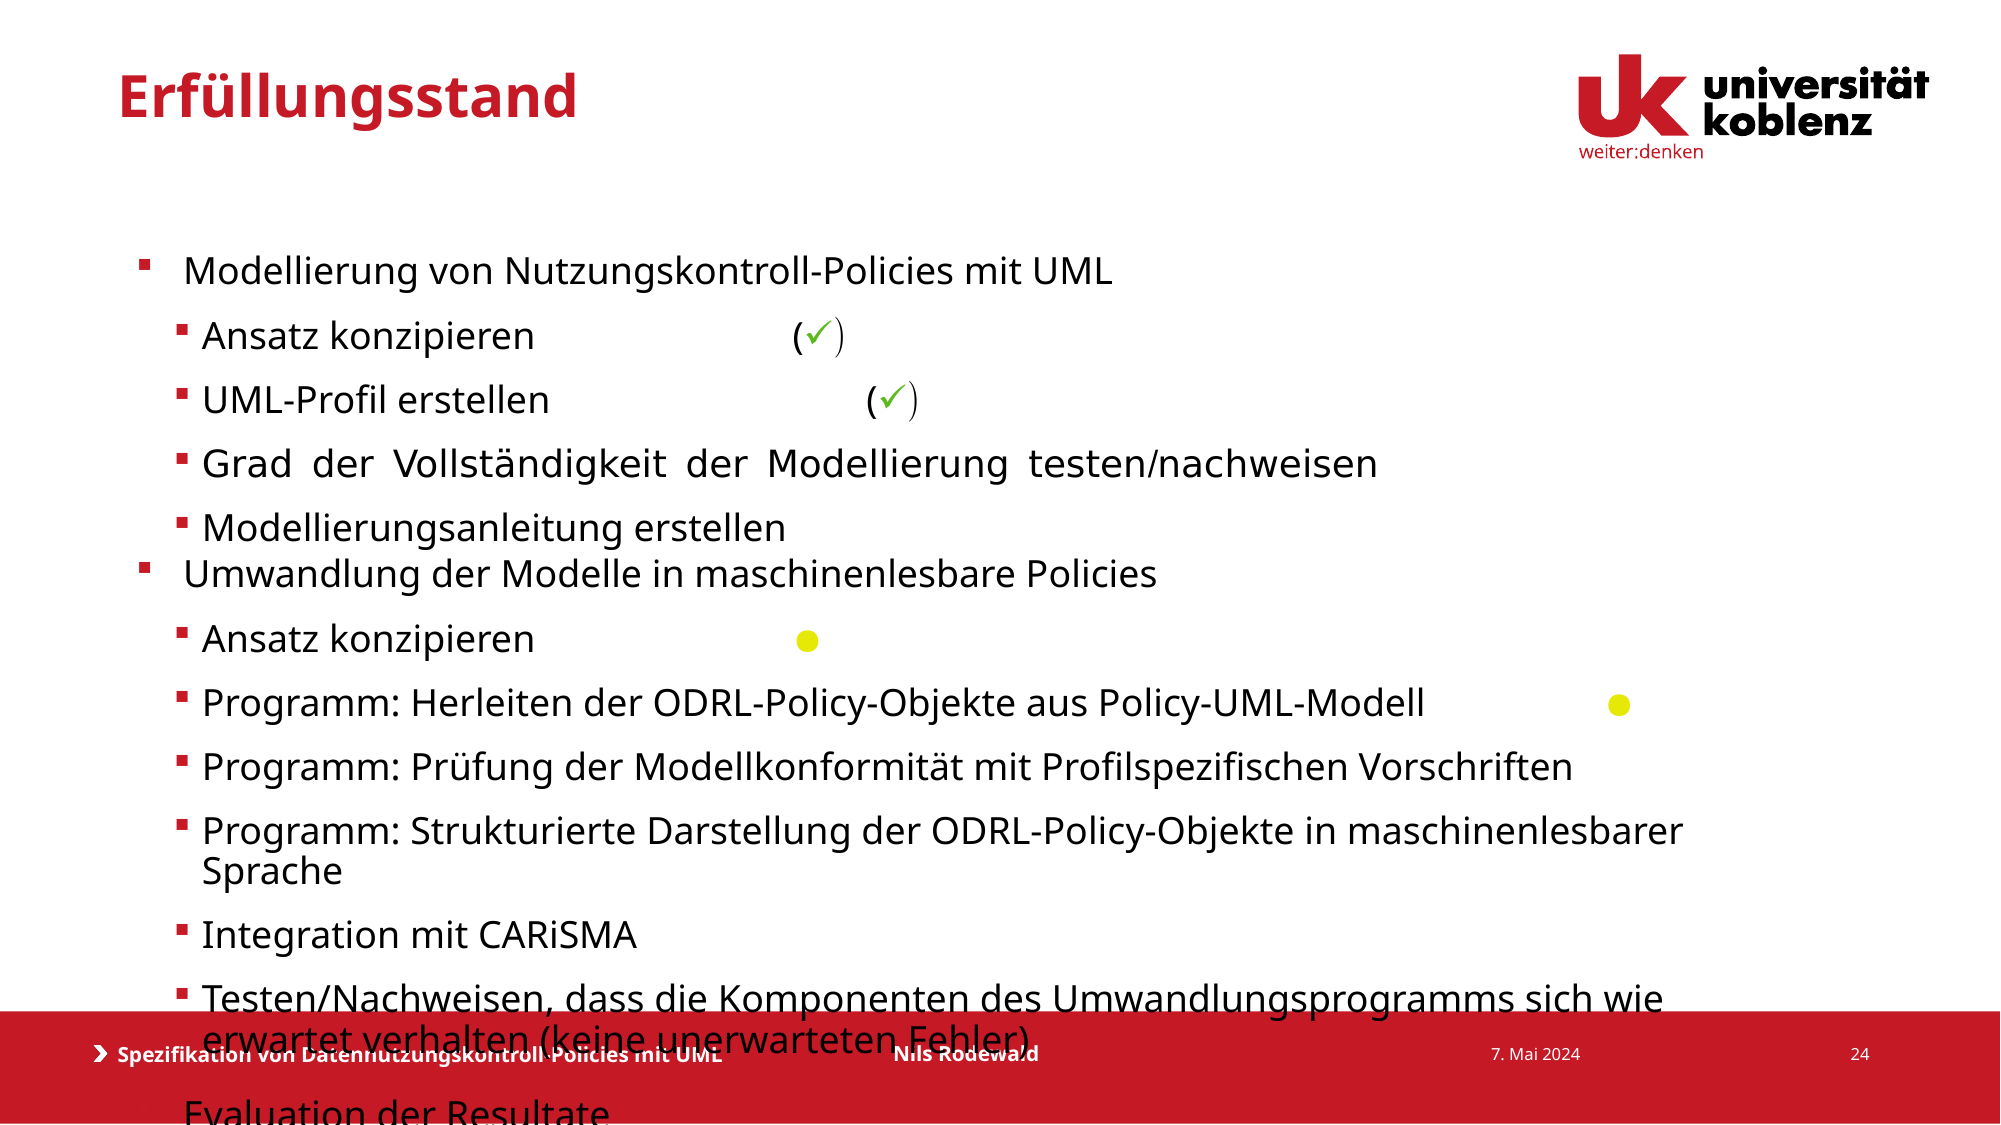

# Erfüllungsstand
Modellierung von Nutzungskontroll-Policies mit UML
Ansatz konzipieren				(✓)
UML-Profil erstellen					(✓)
Grad der Vollständigkeit der Modellierung testen/nachweisen
Modellierungsanleitung erstellen
Umwandlung der Modelle in maschinenlesbare Policies
Ansatz konzipieren				●
Programm: Herleiten der ODRL-Policy-Objekte aus Policy-UML-Modell			●
Programm: Prüfung der Modellkonformität mit Profilspezifischen Vorschriften
Programm: Strukturierte Darstellung der ODRL-Policy-Objekte in maschinenlesbarer Sprache
Integration mit CARiSMA
Testen/Nachweisen, dass die Komponenten des Umwandlungsprogramms sich wie erwartet verhalten (keine unerwarteten Fehler)
Evaluation der Resultate
Das Ergebnis der Modellierung und anschließenden Umwandlung prüfen
Bei fehlerhaften Modellen
Bei verschiedenen (zumindest beabsichtigt) fehlerfreien Modellen
Final vorliegende Ergebnisse zu den im Laufe der Arbeit gesetzten Zielen und verfolgten Ansätzen in Bezug setzen